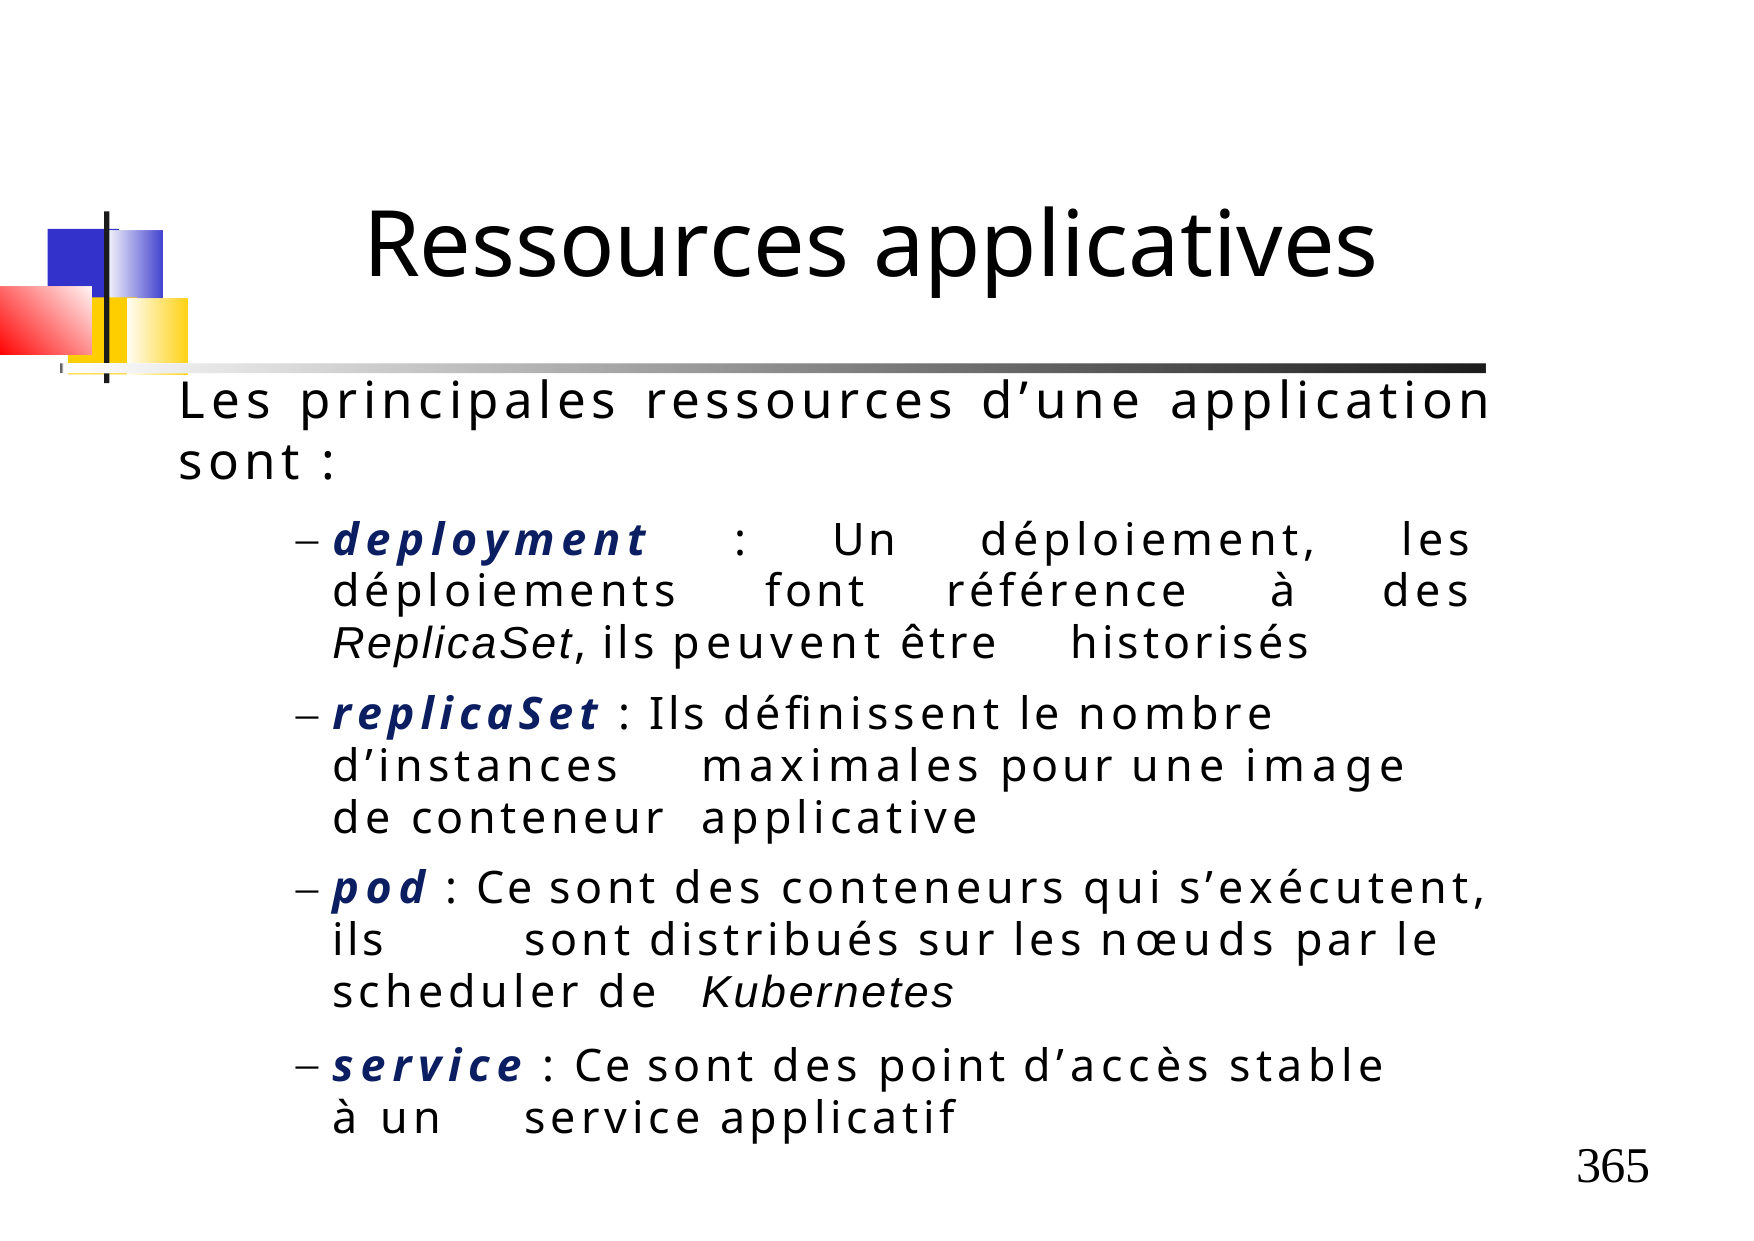

# Ressources applicatives
Les principales ressources d’une application sont :
deployment : Un déploiement, les déploiements 	font référence à des ReplicaSet, ils peuvent être 	historisés
replicaSet : Ils définissent le nombre d’instances 	maximales pour une image de conteneur 	applicative
pod : Ce sont des conteneurs qui s’exécutent, ils 	sont distribués sur les nœuds par le scheduler de 	Kubernetes
service : Ce sont des point d’accès stable à un 	service applicatif
365